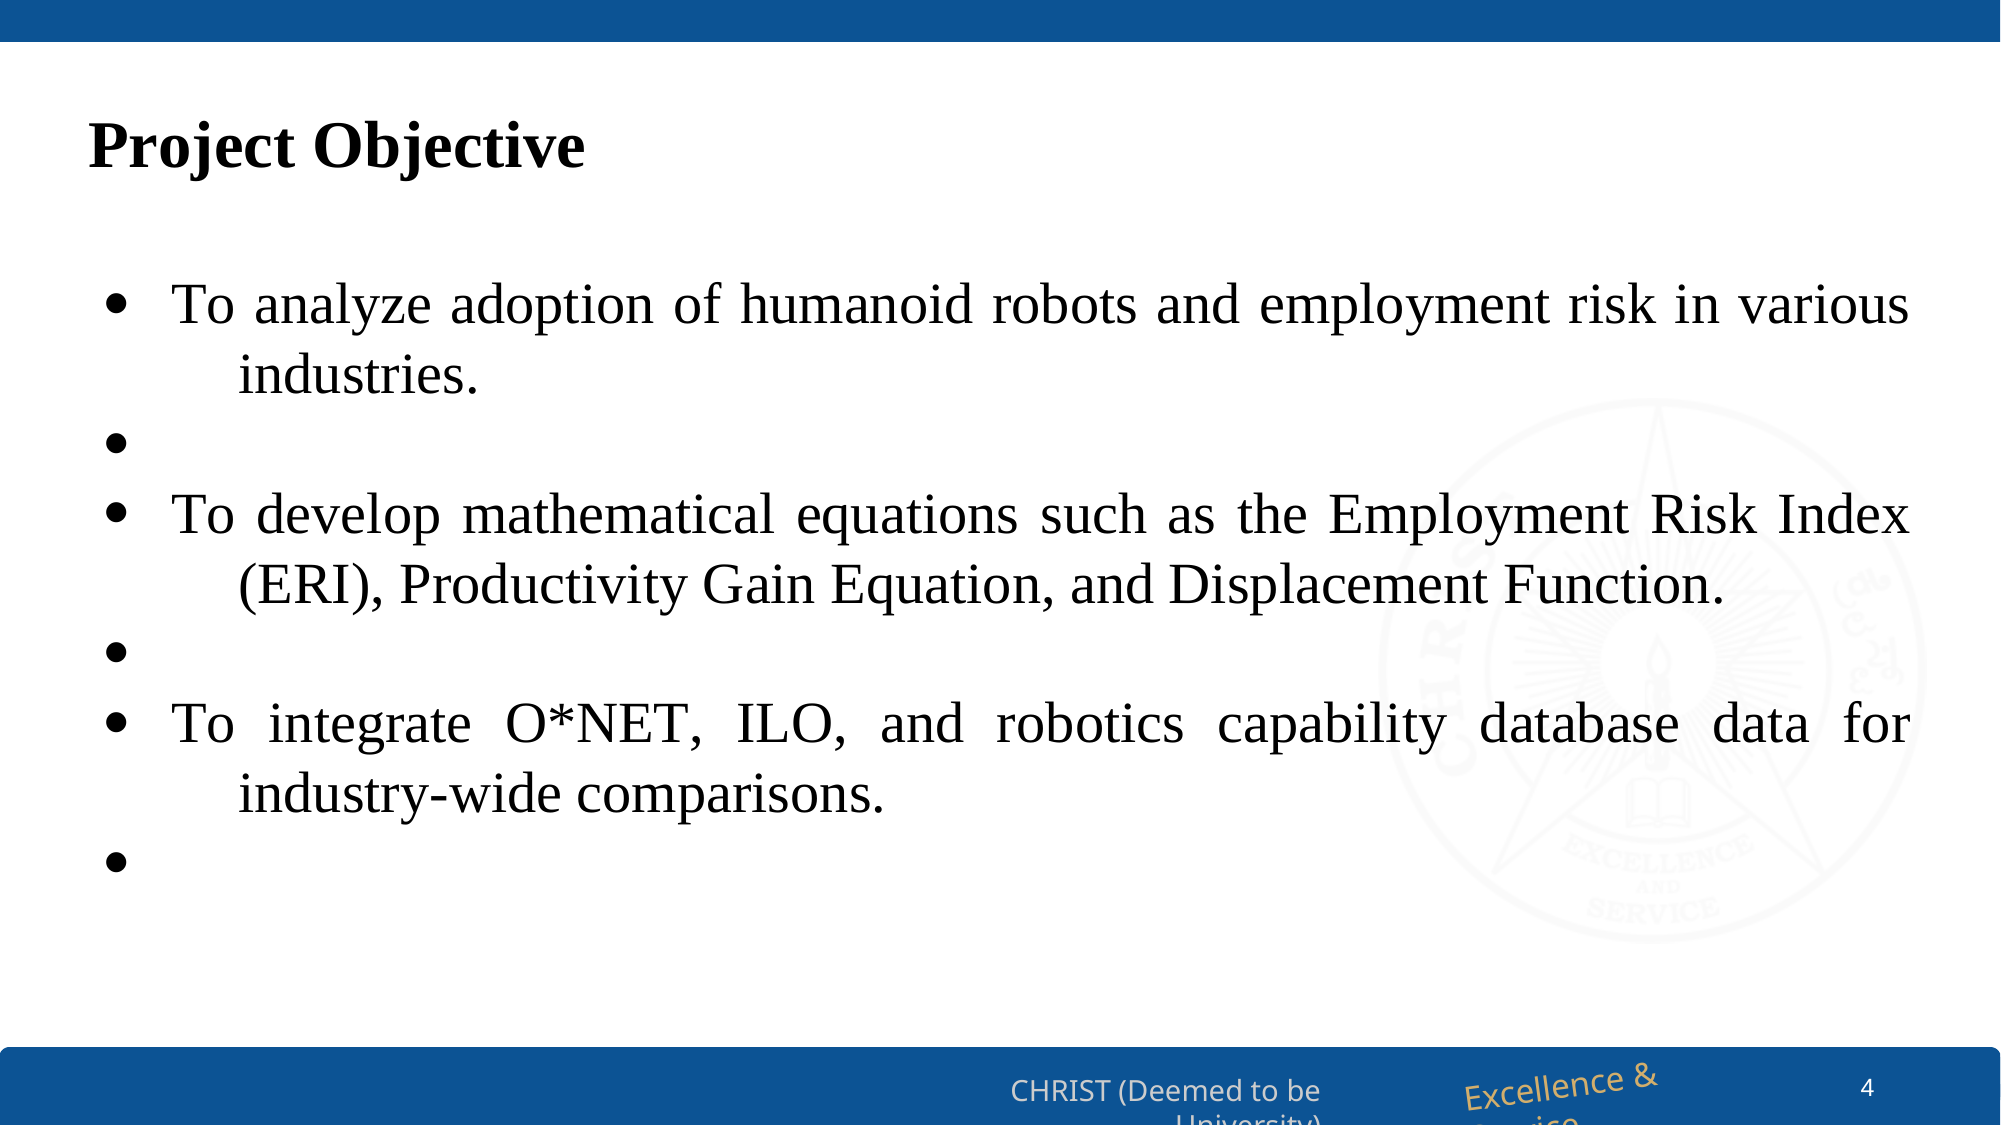

# Project Objective
To analyze adoption of humanoid robots and employment risk in various industries.
To develop mathematical equations such as the Employment Risk Index (ERI), Productivity Gain Equation, and Displacement Function.
To integrate O*NET, ILO, and robotics capability database data for industry-wide comparisons.